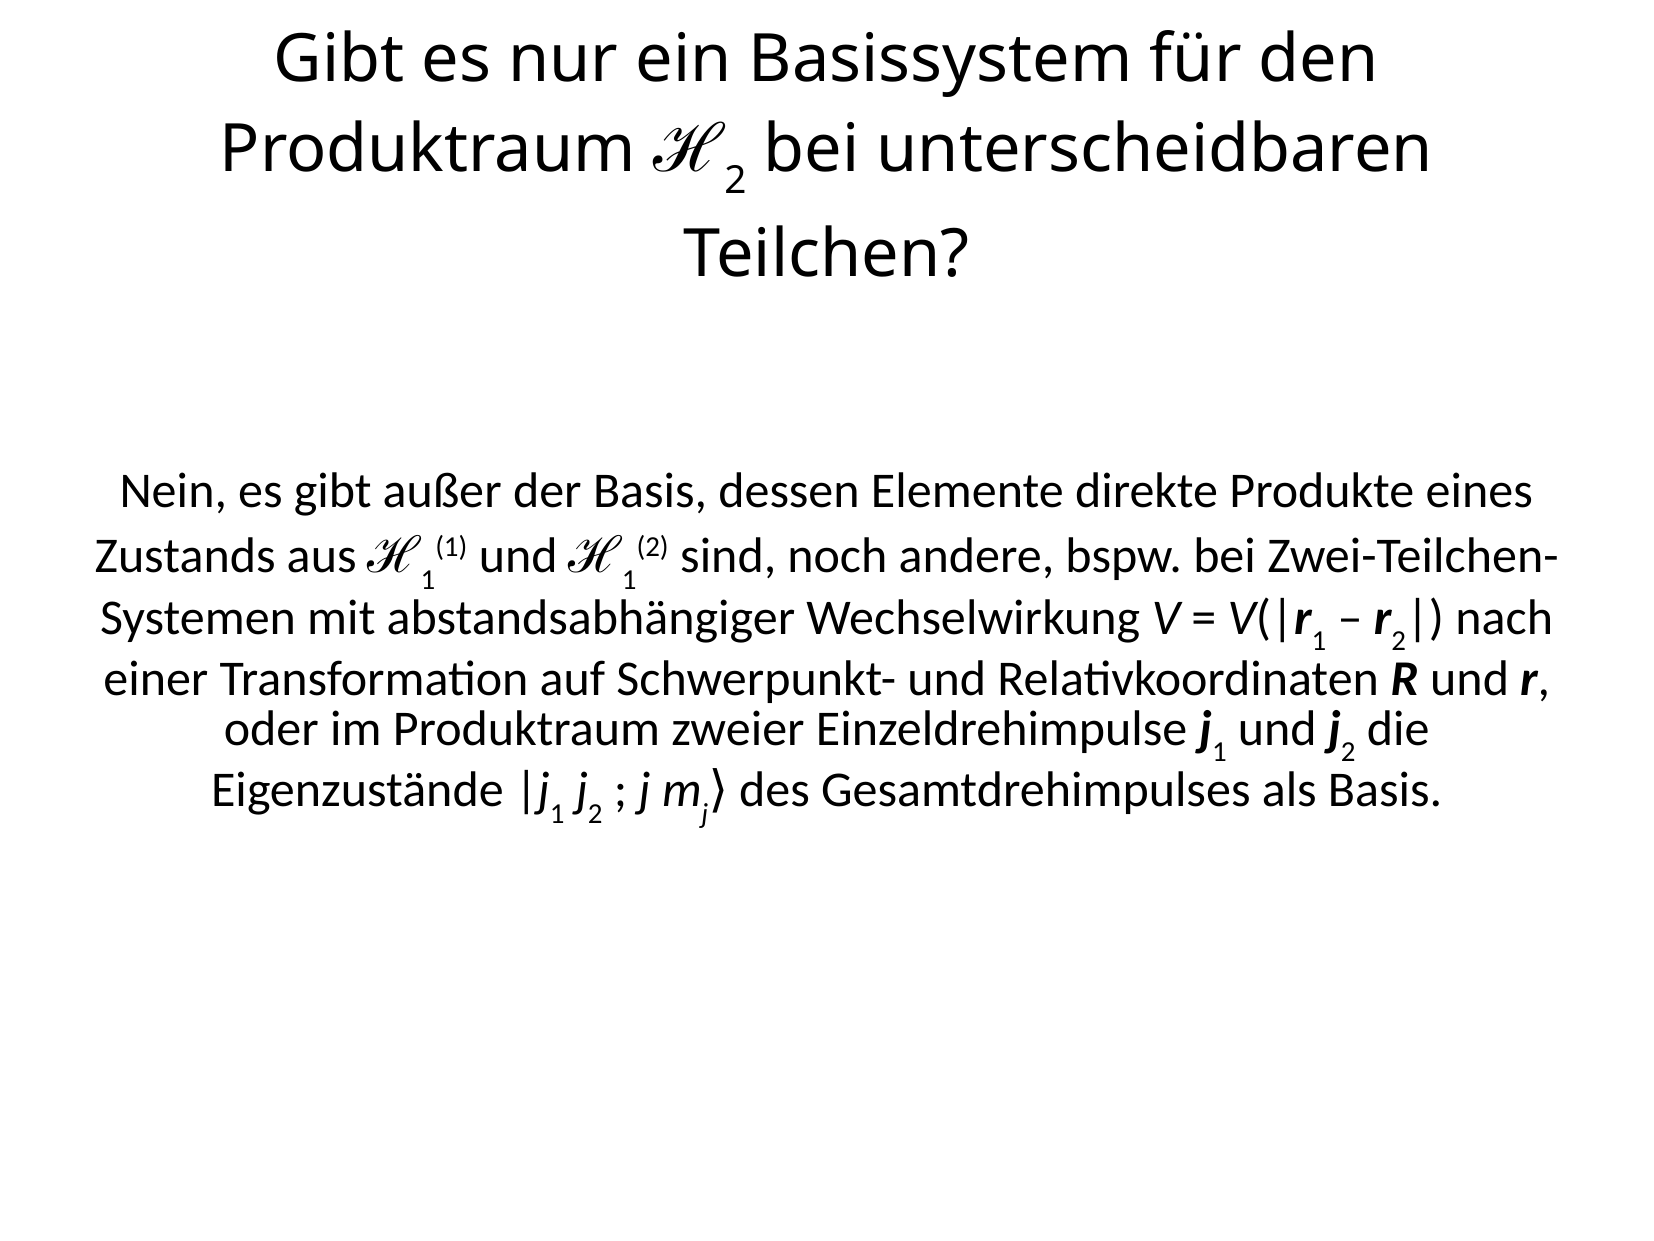

# Gibt es nur ein Basissystem für den Produktraum ℋ2 bei unterscheidbaren Teilchen?
Nein, es gibt außer der Basis, dessen Elemente direkte Produkte eines Zustands aus ℋ1(1) und ℋ1(2) sind, noch andere, bspw. bei Zwei-Teilchen-Systemen mit abstandsabhängiger Wechselwirkung V = V(|r1 – r2|) nach einer Transformation auf Schwerpunkt- und Relativkoordinaten R und r, oder im Produktraum zweier Einzeldrehimpulse j1 und j2 die Eigenzustände |j1 j2 ; j mj⟩ des Gesamtdrehimpulses als Basis.